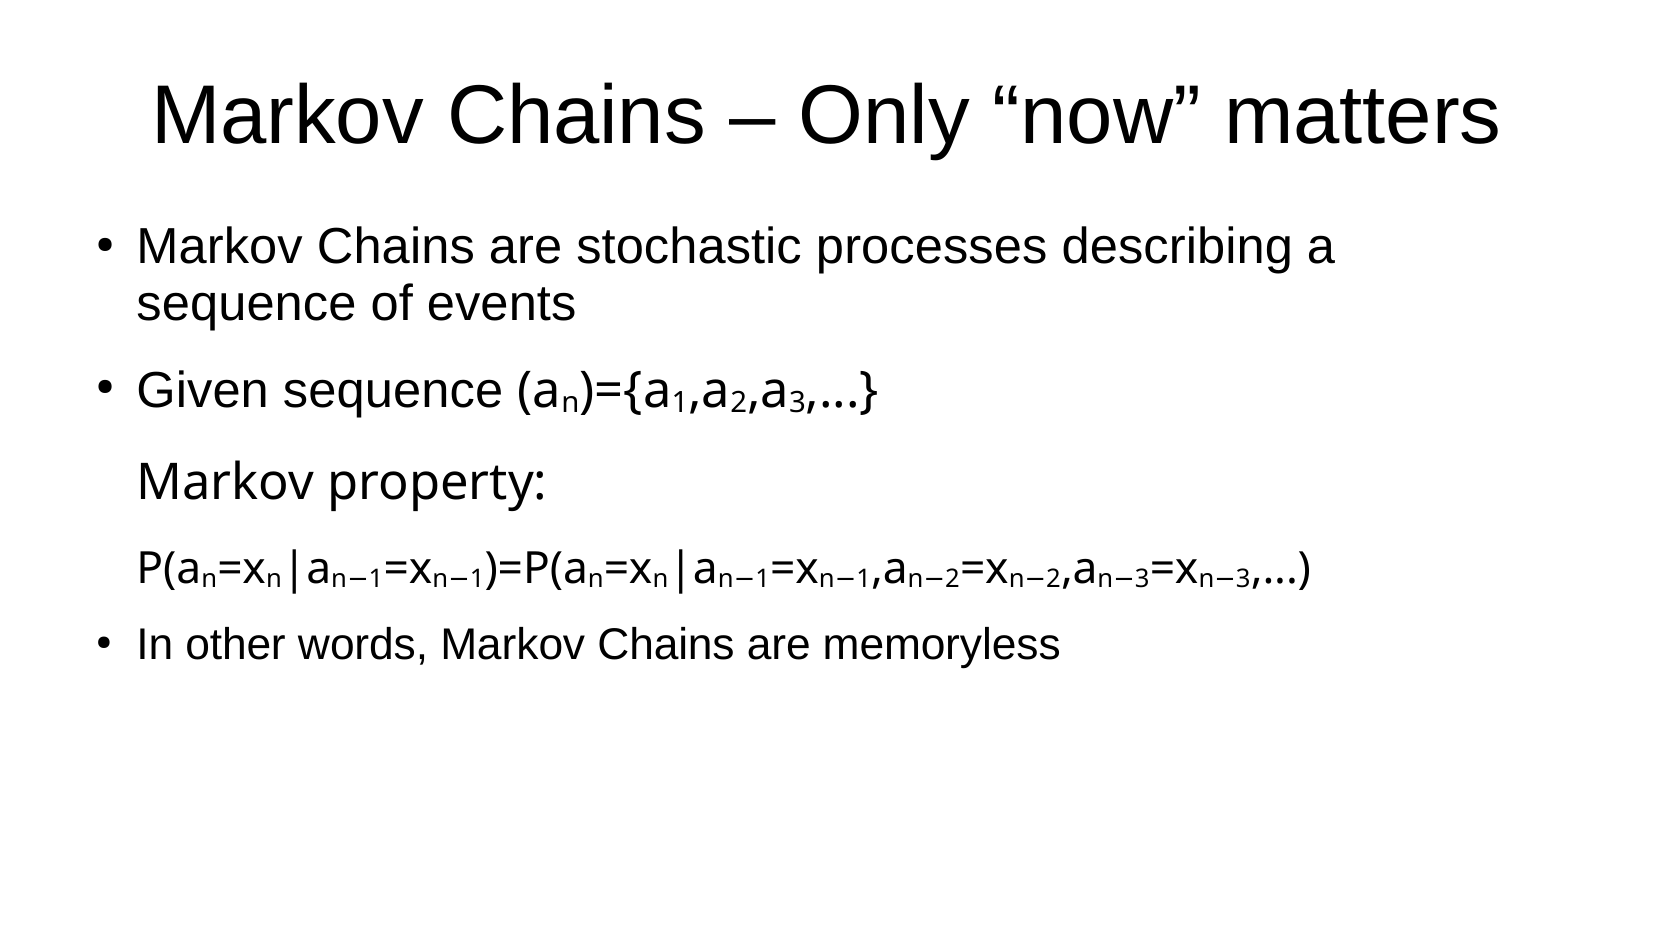

# Markov Chains – Only “now” matters
Markov Chains are stochastic processes describing a sequence of events
Given sequence (an)={a1,a2,a3,...}
Markov property:
P(an=xn|an−1=xn−1)=P(an=xn|an−1=xn−1,an−2=xn−2,an−3=xn−3,...)
In other words, Markov Chains are memoryless